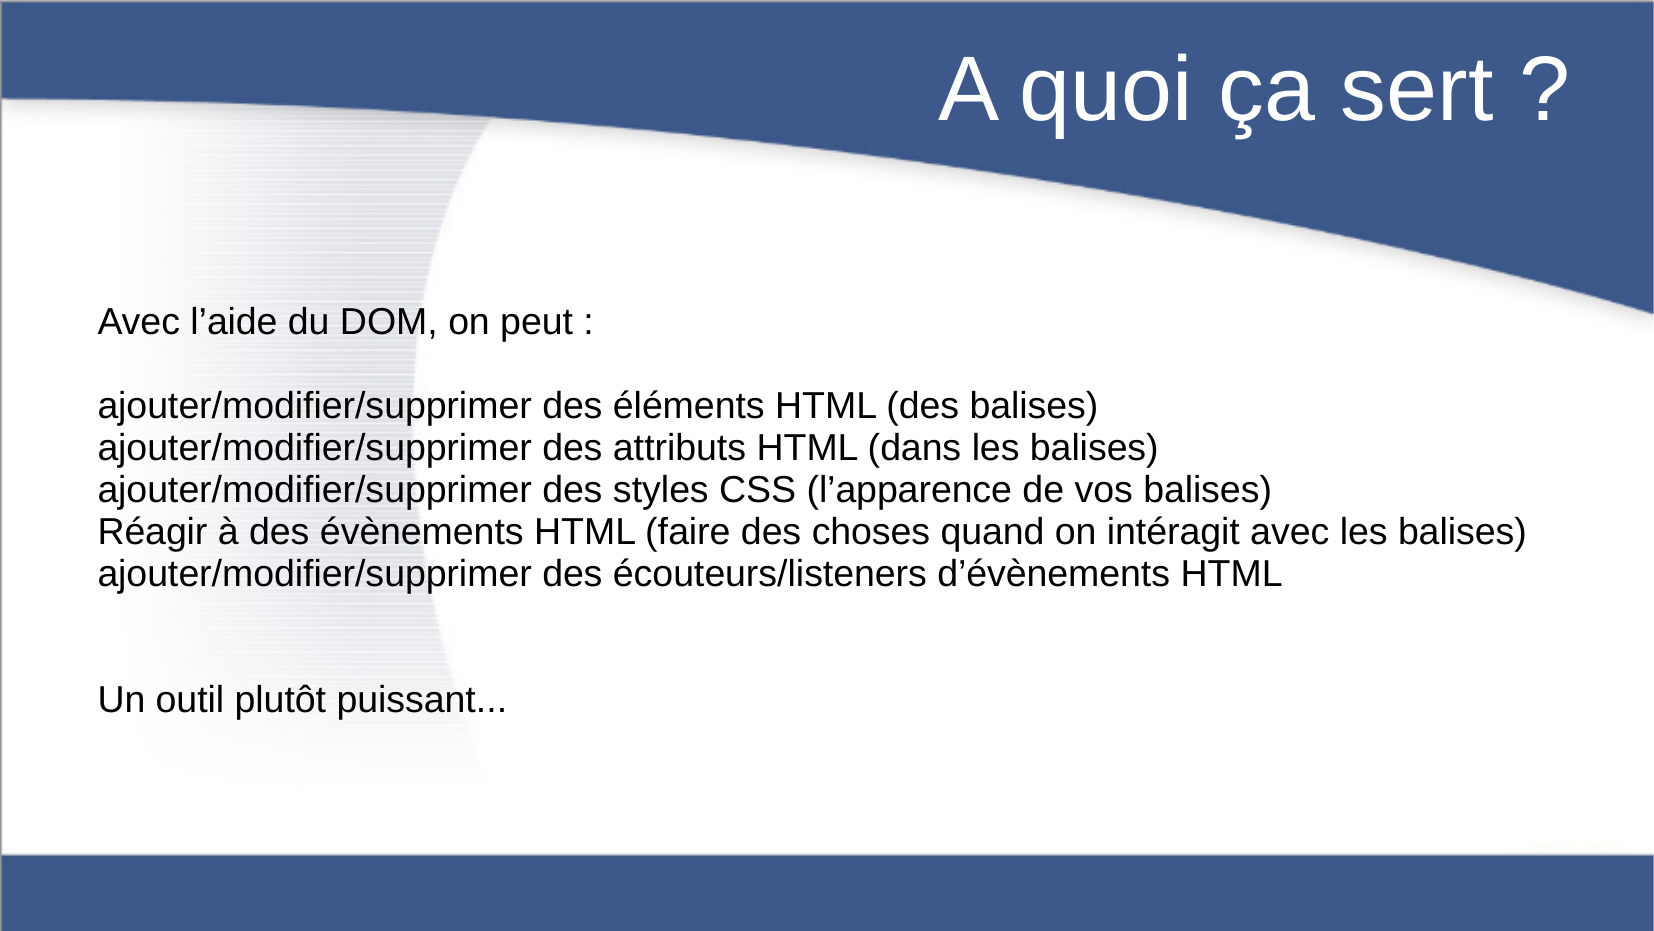

# A quoi ça sert ?
Avec l’aide du DOM, on peut :
ajouter/modifier/supprimer des éléments HTML (des balises)
ajouter/modifier/supprimer des attributs HTML (dans les balises)
ajouter/modifier/supprimer des styles CSS (l’apparence de vos balises)
Réagir à des évènements HTML (faire des choses quand on intéragit avec les balises)
ajouter/modifier/supprimer des écouteurs/listeners d’évènements HTML
Un outil plutôt puissant...